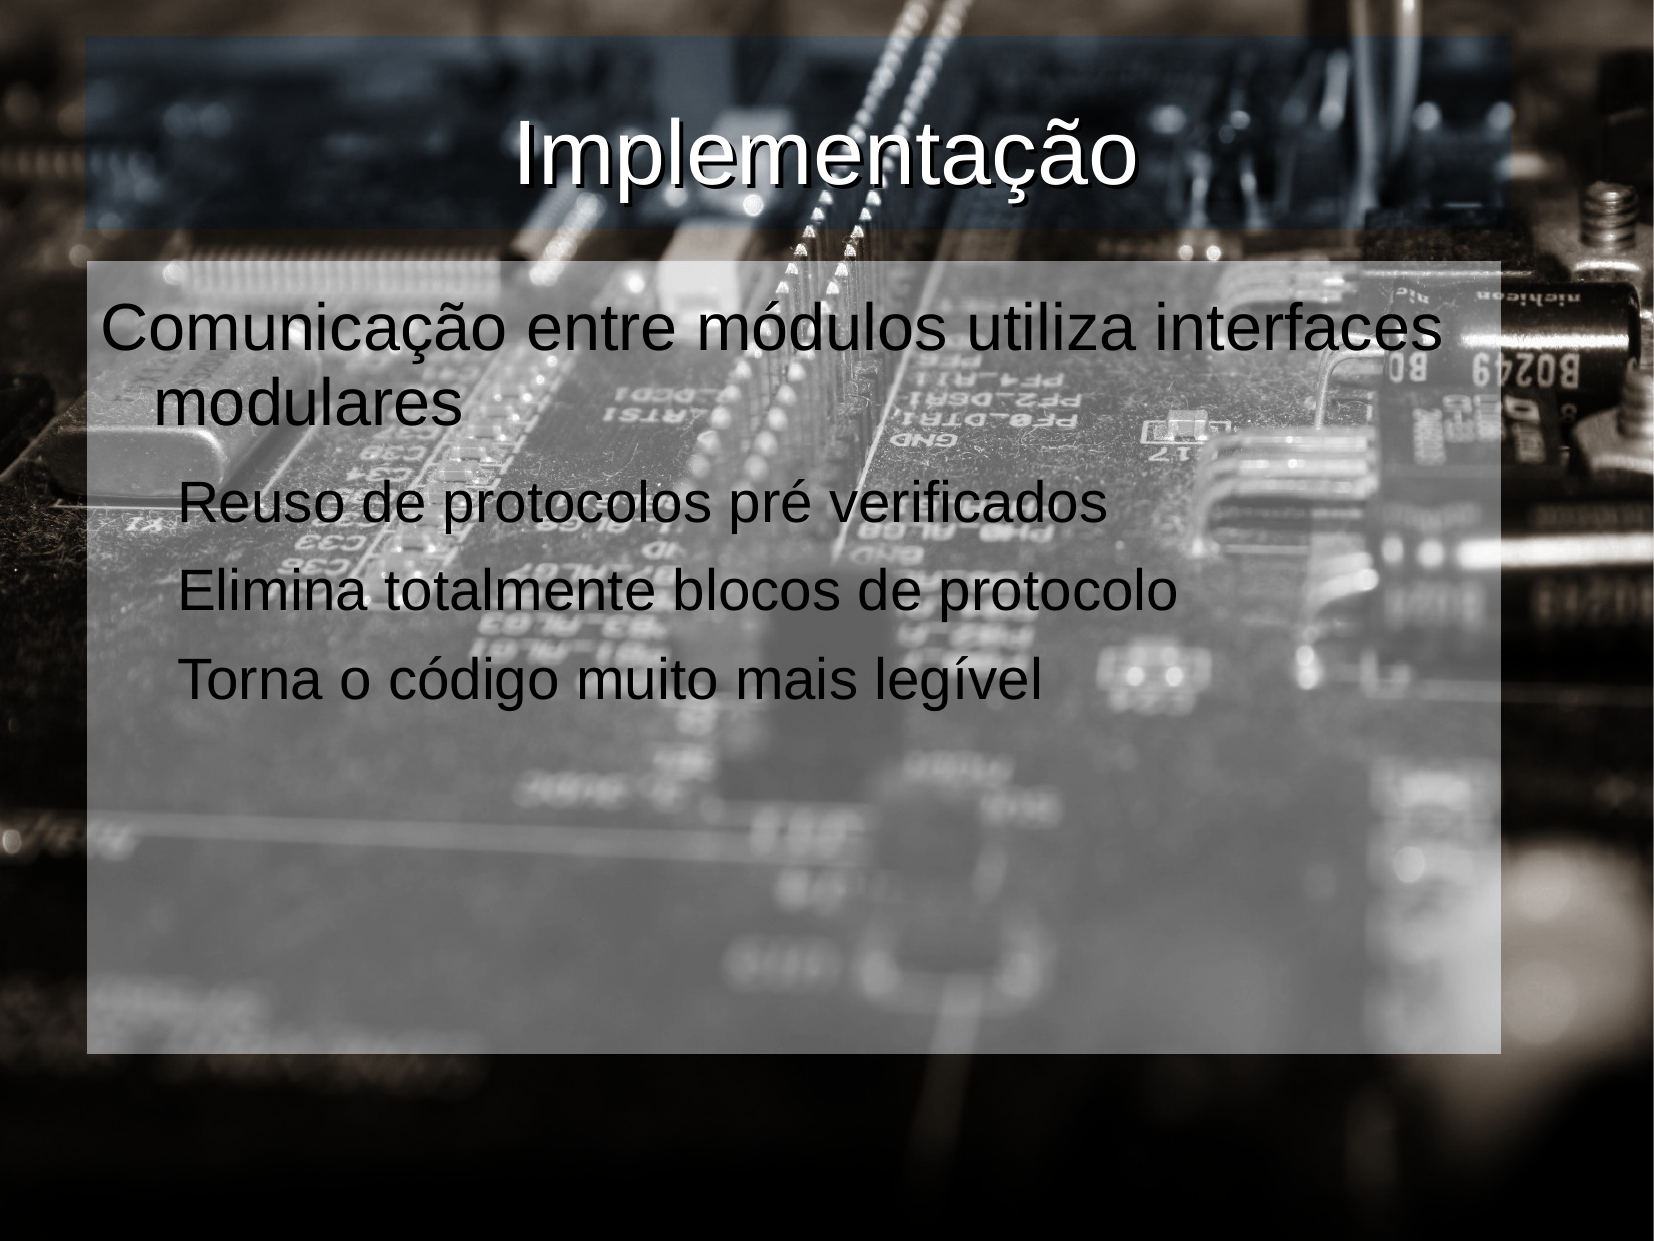

# Implementação
Comunicação entre módulos utiliza interfaces modulares
Reuso de protocolos pré verificados
Elimina totalmente blocos de protocolo
Torna o código muito mais legível